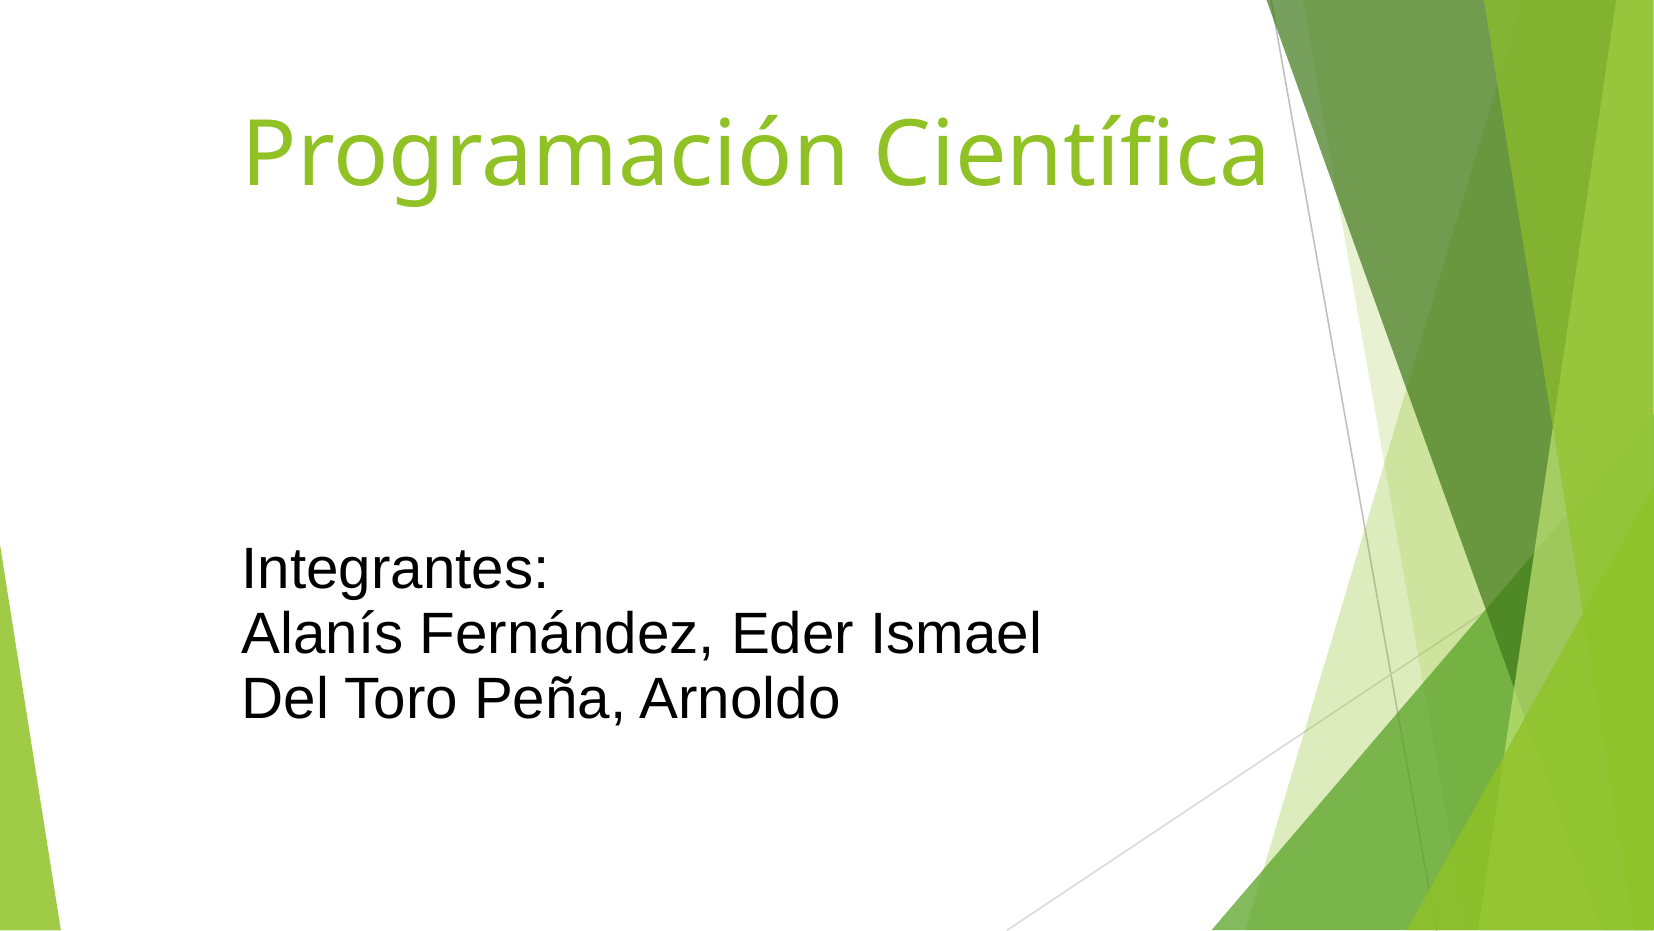

# Programación Científica
Integrantes:
Alanís Fernández, Eder Ismael
Del Toro Peña, Arnoldo